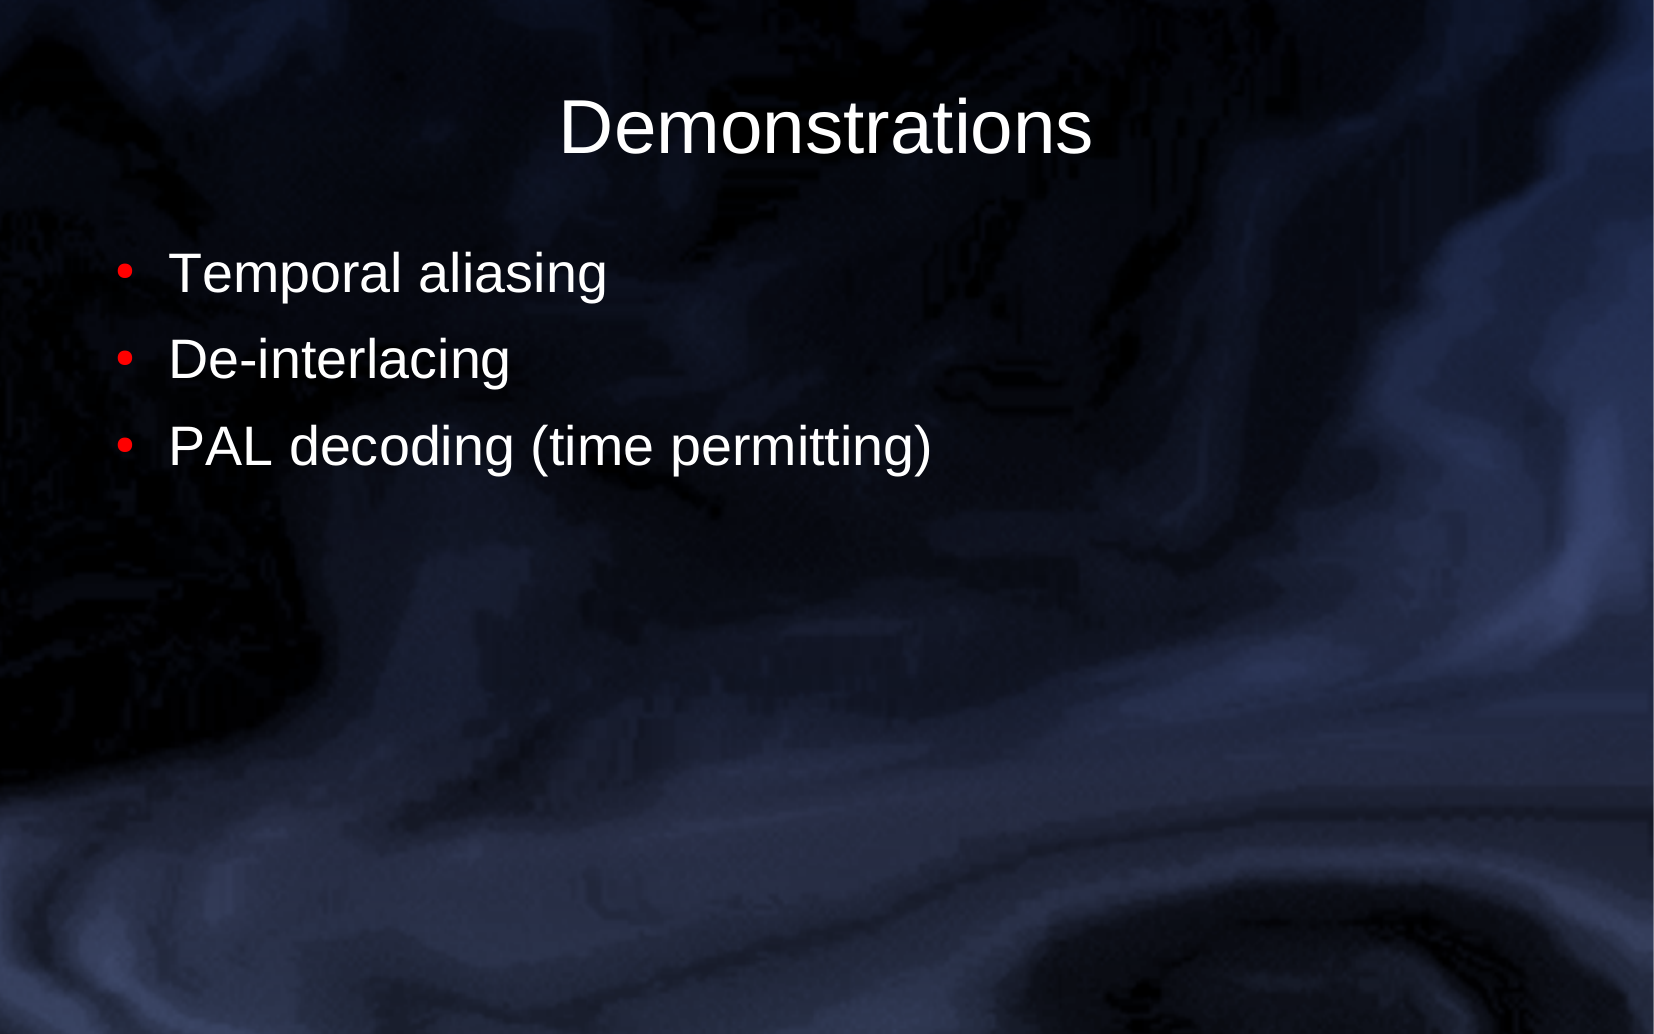

# Demonstrations
Temporal aliasing
De-interlacing
PAL decoding (time permitting)